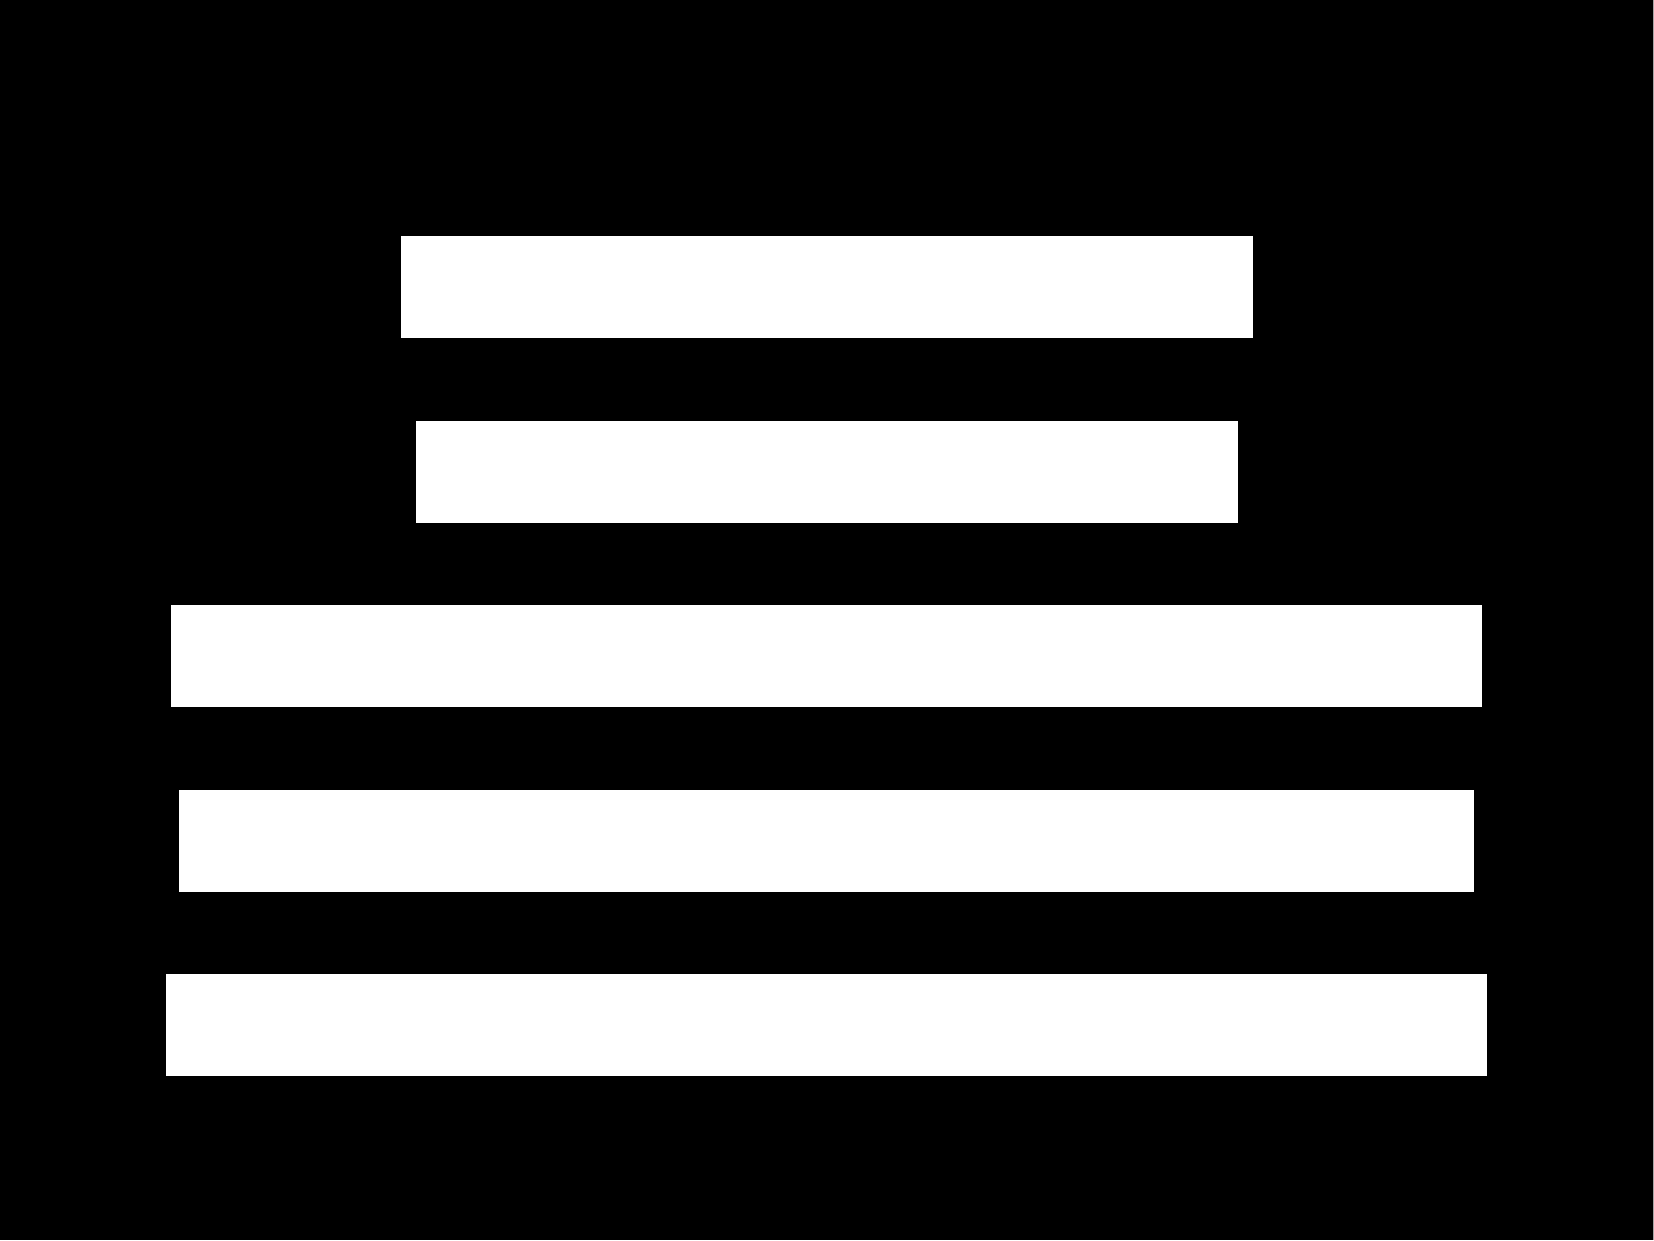

# Quando um novo dia
começa ninguém vê
Mas à meia-noite tudo já mudou
No tempo de Deus vai aparecer
O que Ele já mostrou ao que crê